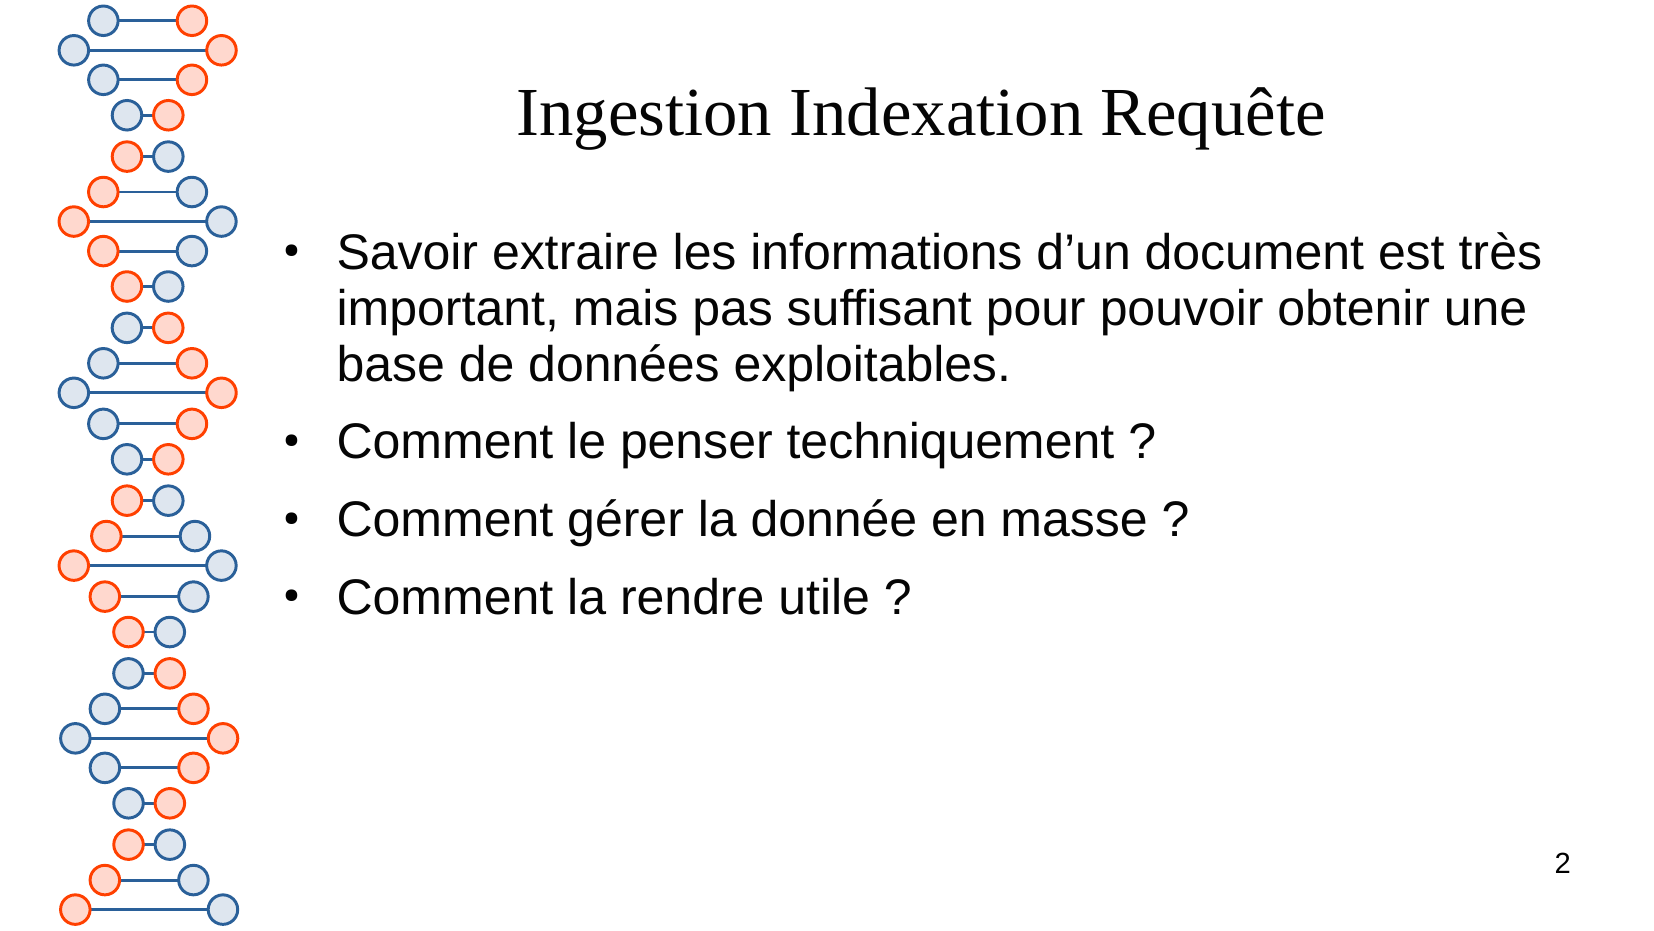

# Ingestion Indexation Requête
Savoir extraire les informations d’un document est très important, mais pas suffisant pour pouvoir obtenir une base de données exploitables.
Comment le penser techniquement ?
Comment gérer la donnée en masse ?
Comment la rendre utile ?
2